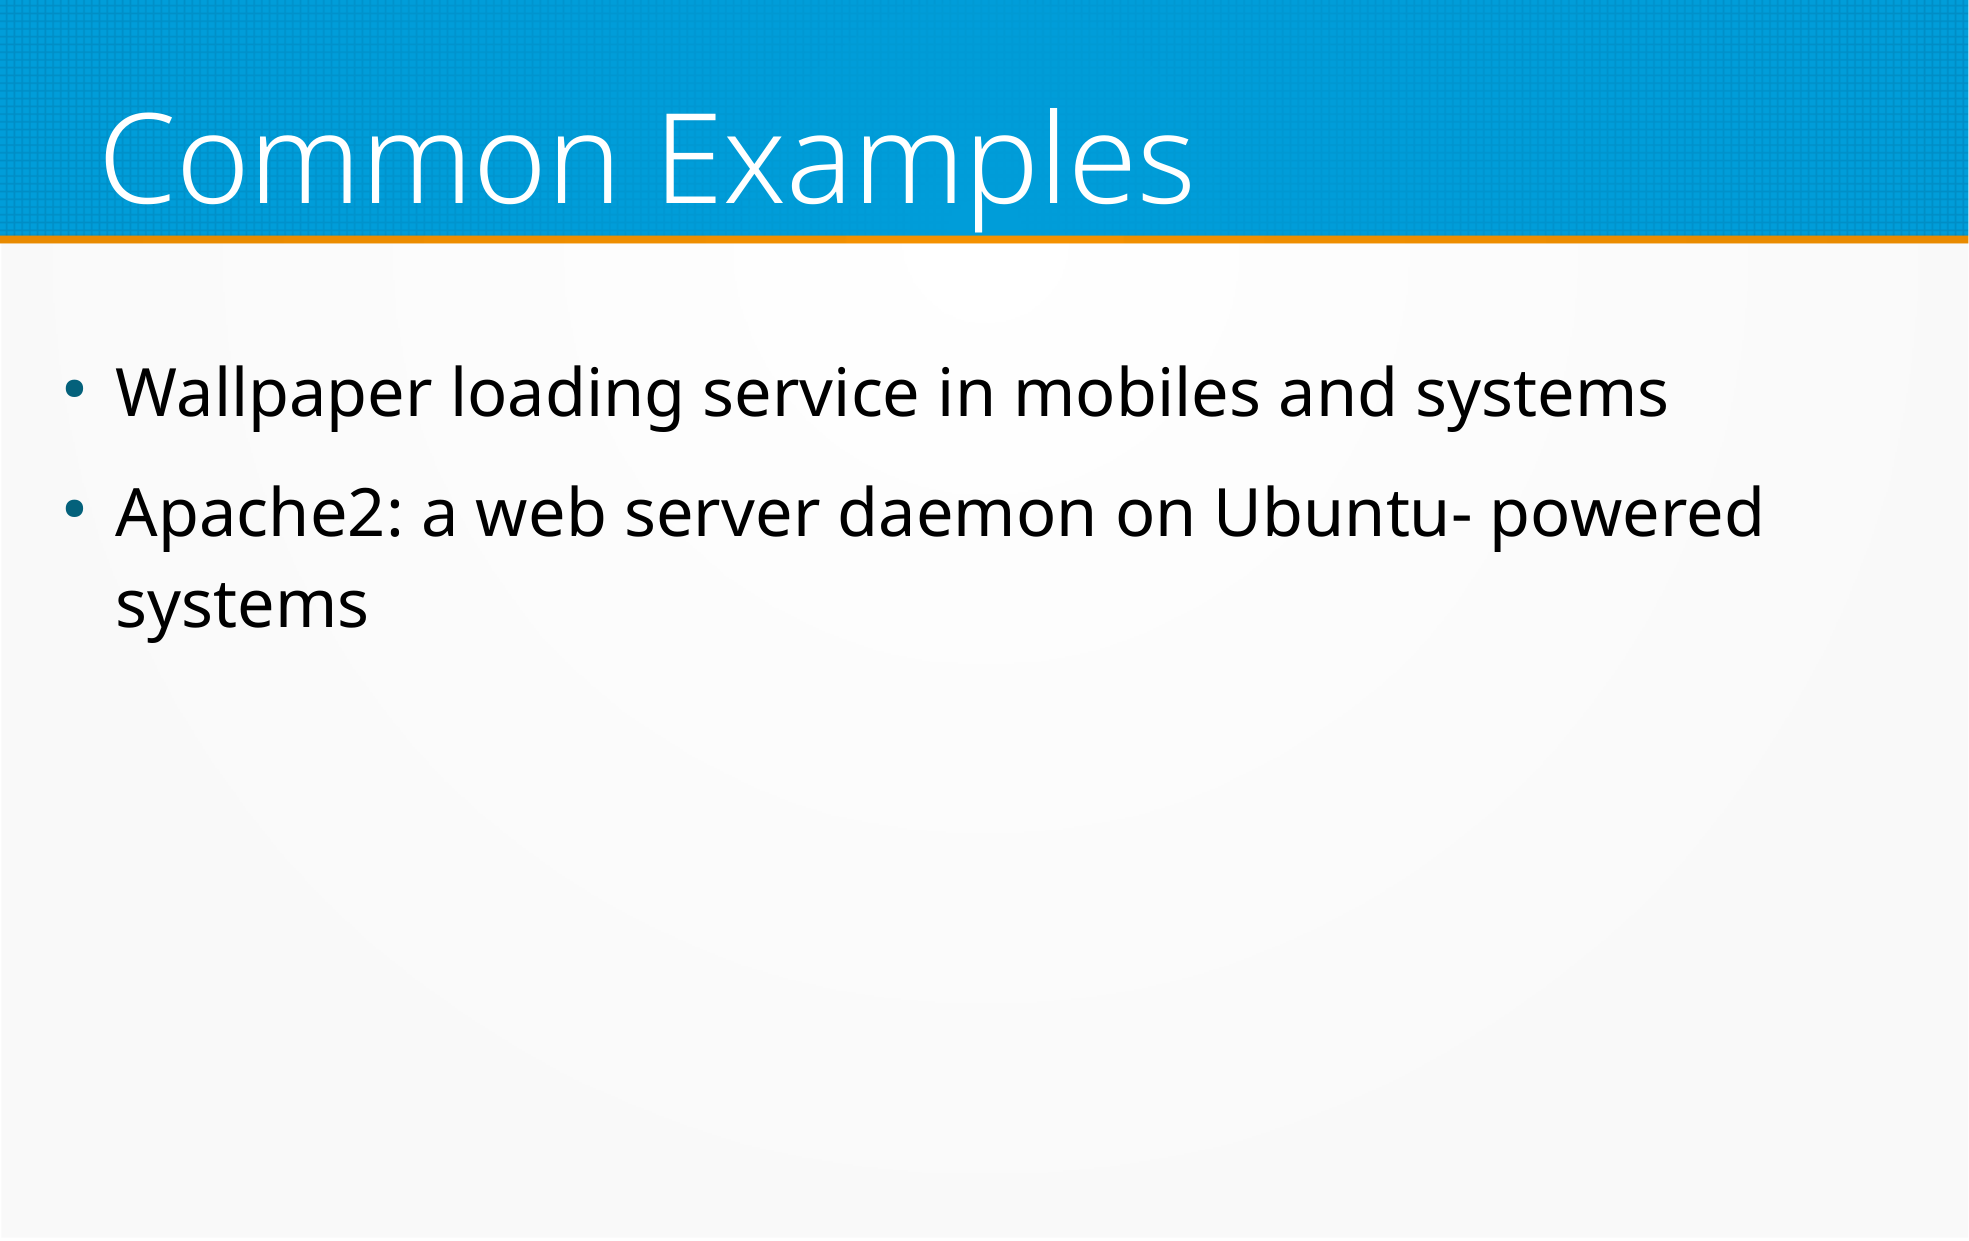

# Common Examples
Wallpaper loading service in mobiles and systems
Apache2: a web server daemon on Ubuntu- powered systems